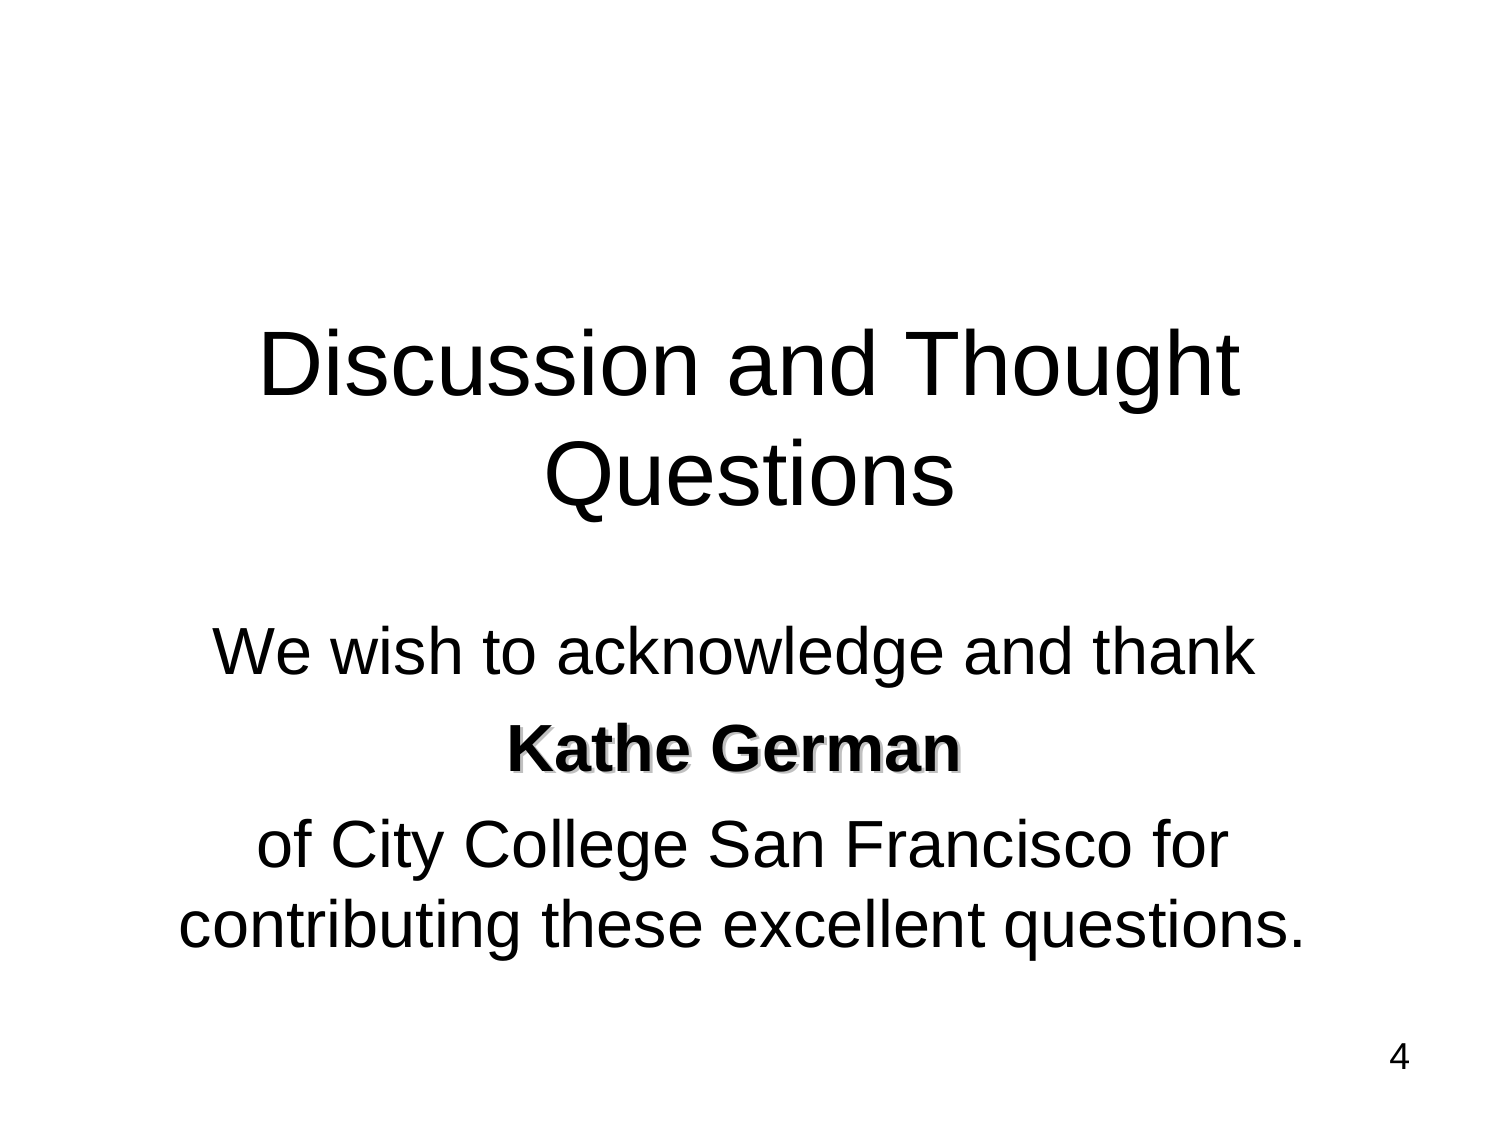

# Discussion and Thought Questions
We wish to acknowledge and thank
Kathe German
of City College San Francisco for contributing these excellent questions.
4